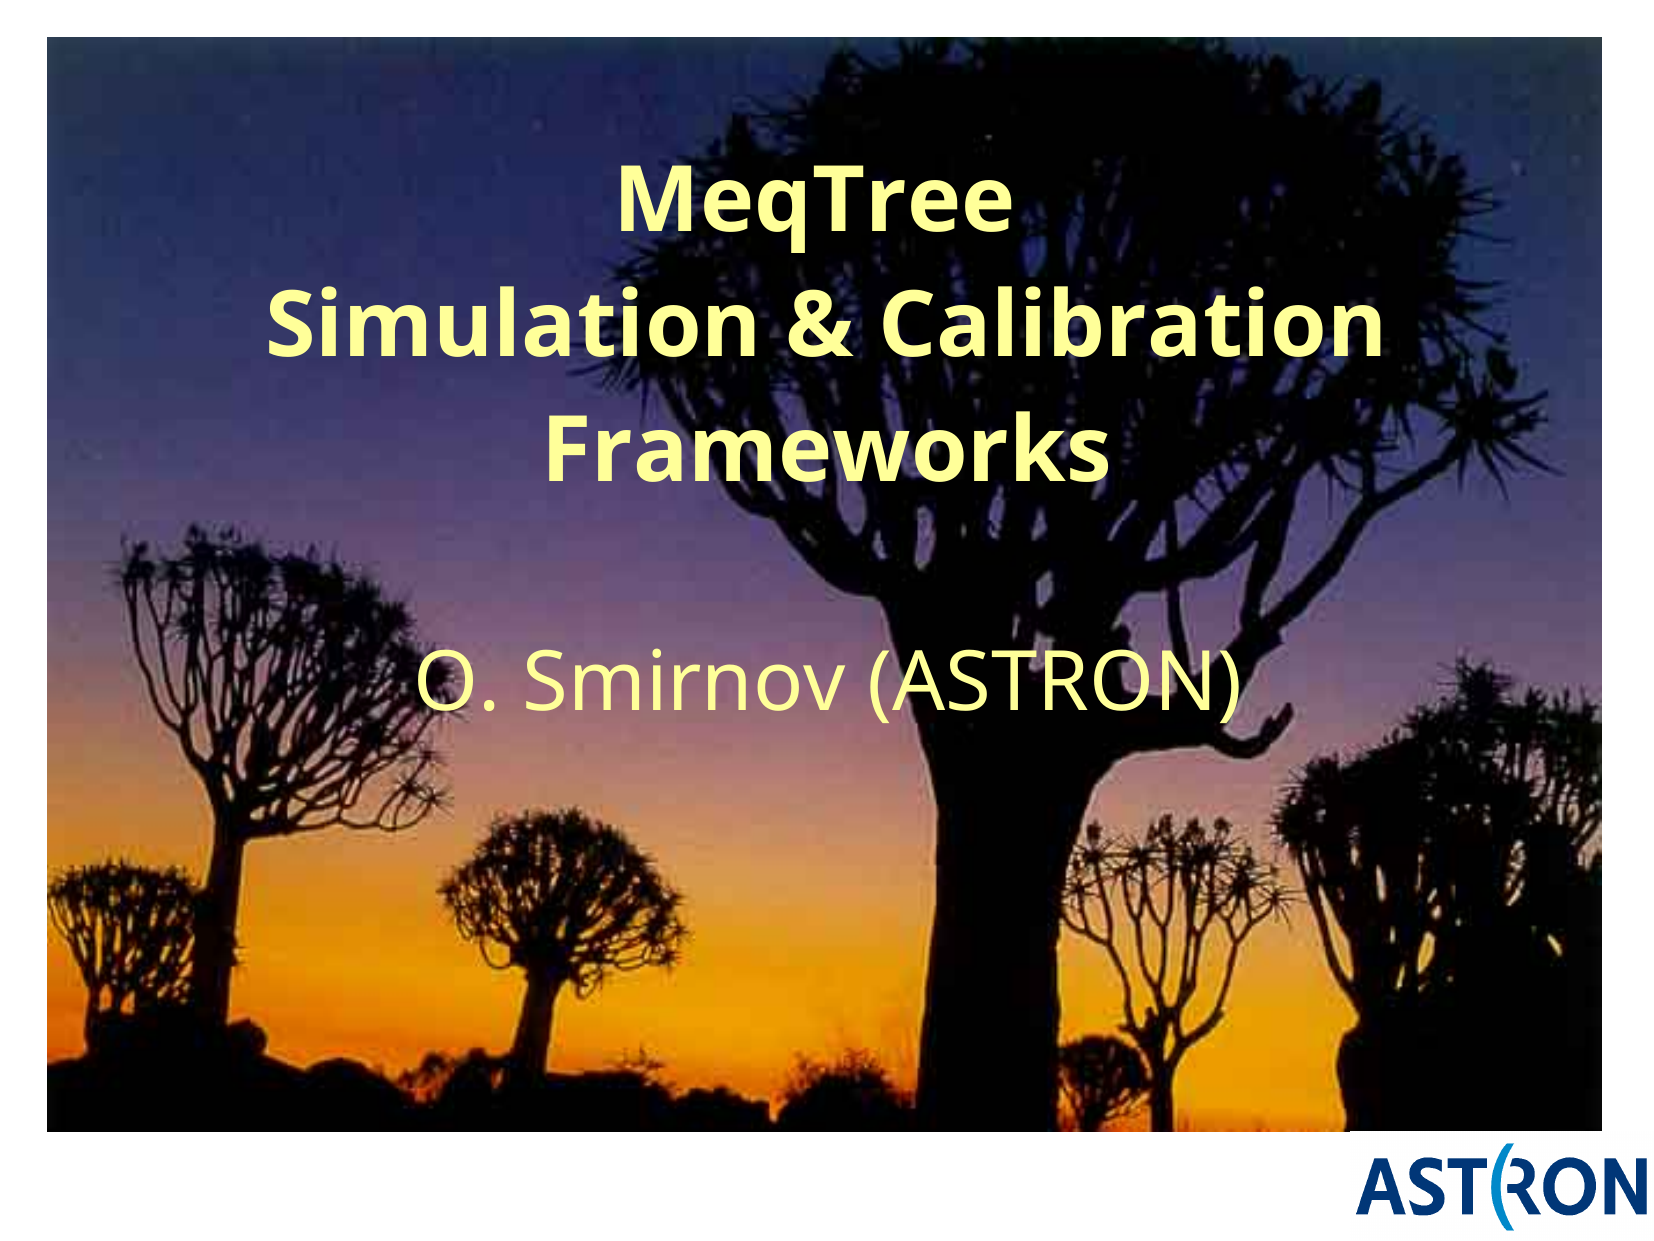

# MeqTree Simulation & Calibration Frameworks
O. Smirnov (ASTRON)